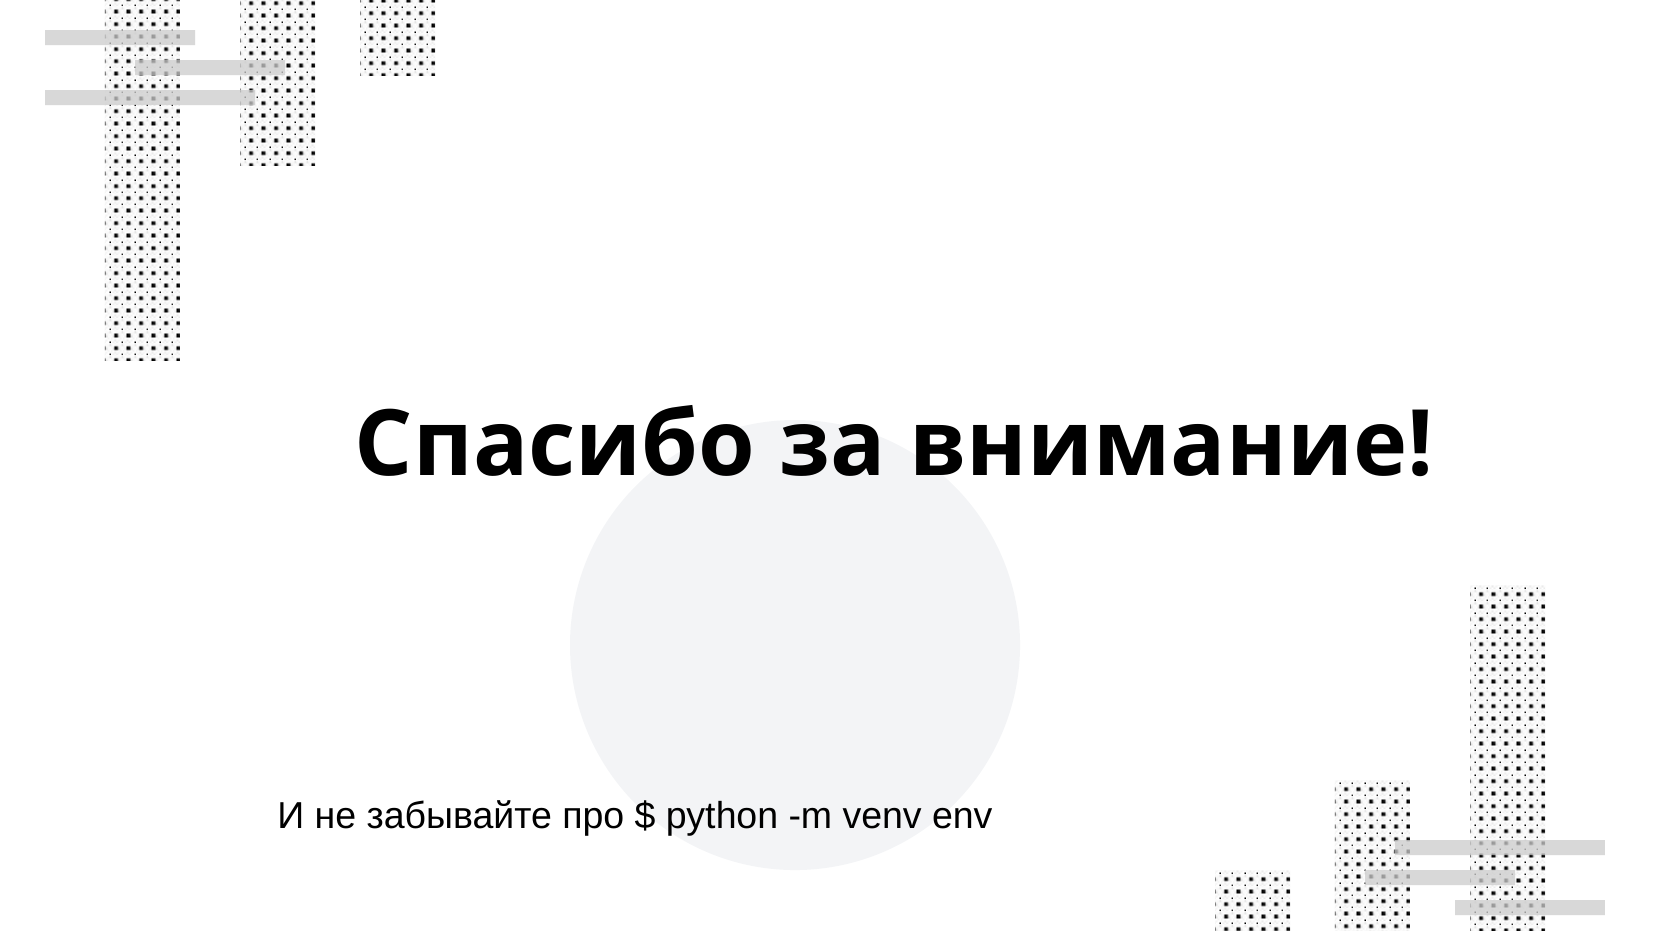

Спасибо за внимание!
И не забывайте про $ python -m venv env